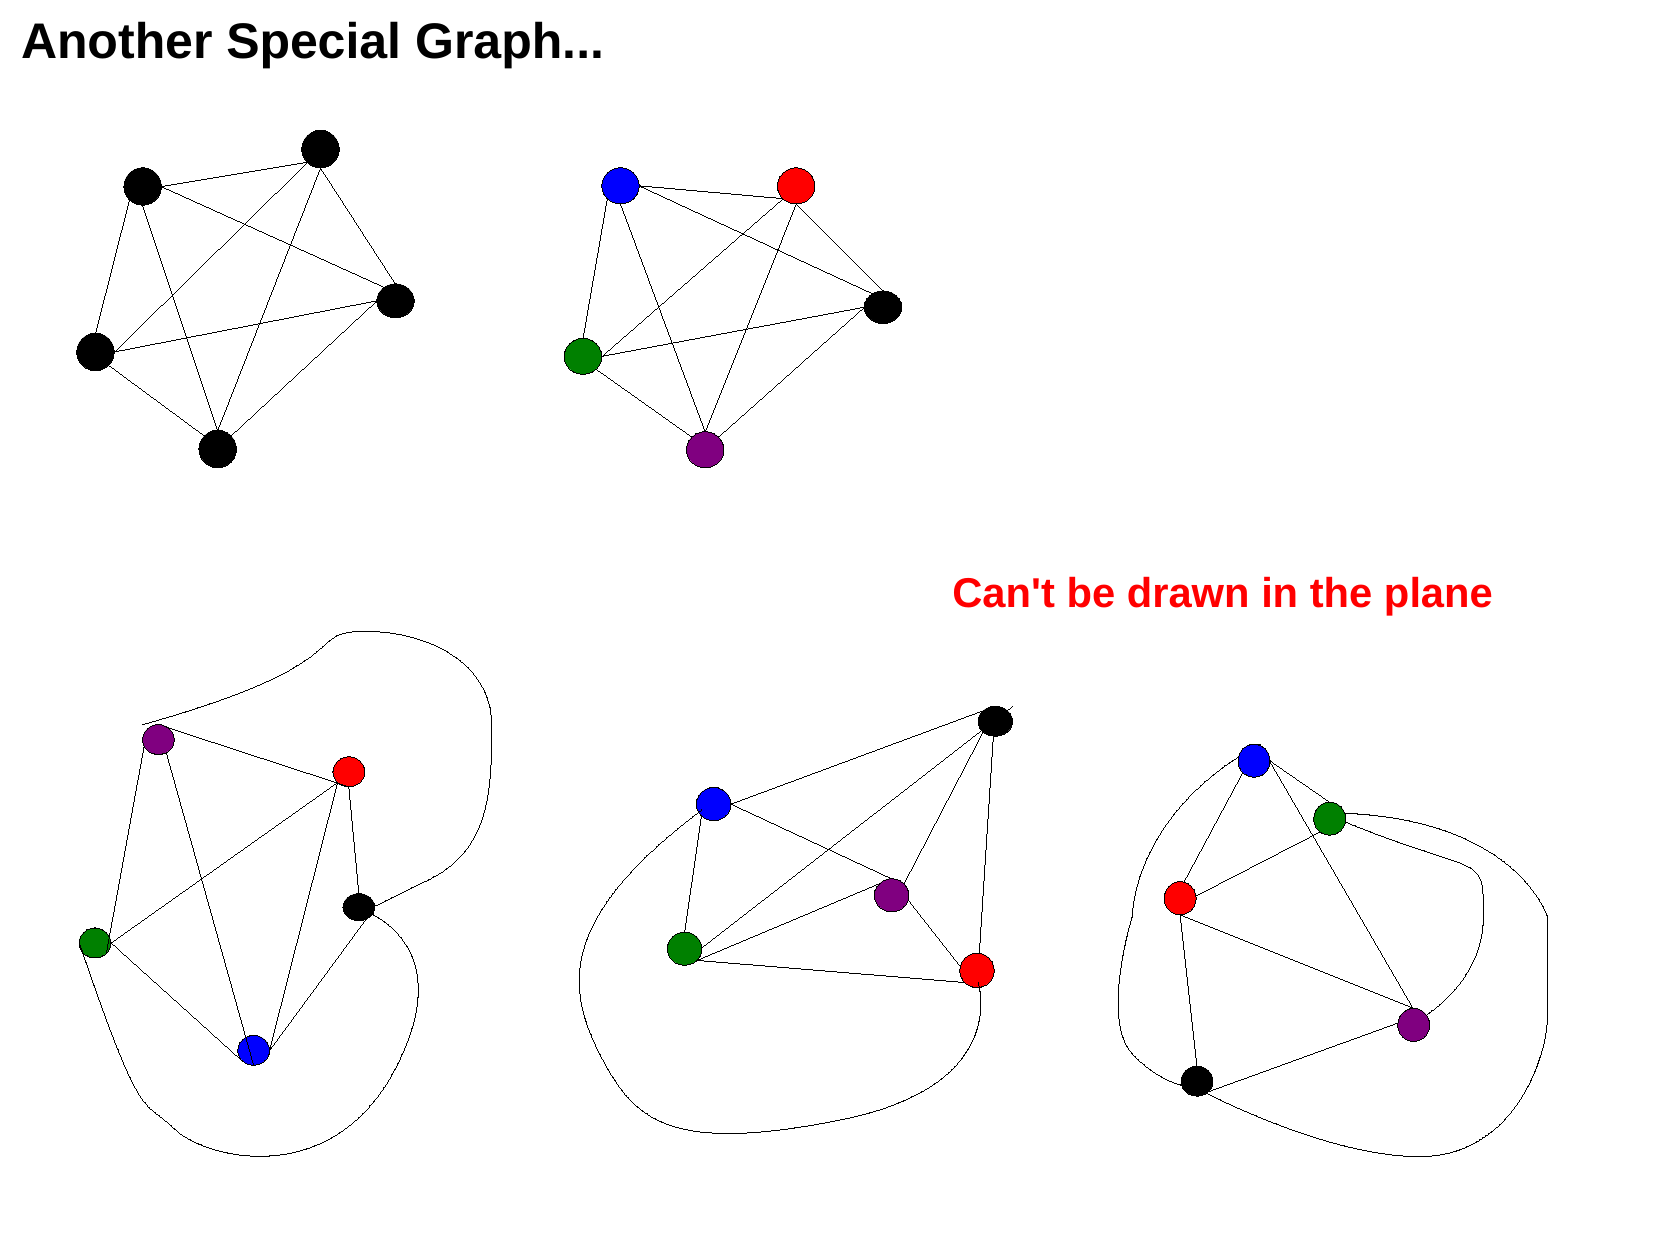

Another Special Graph...
Can't be drawn in the plane